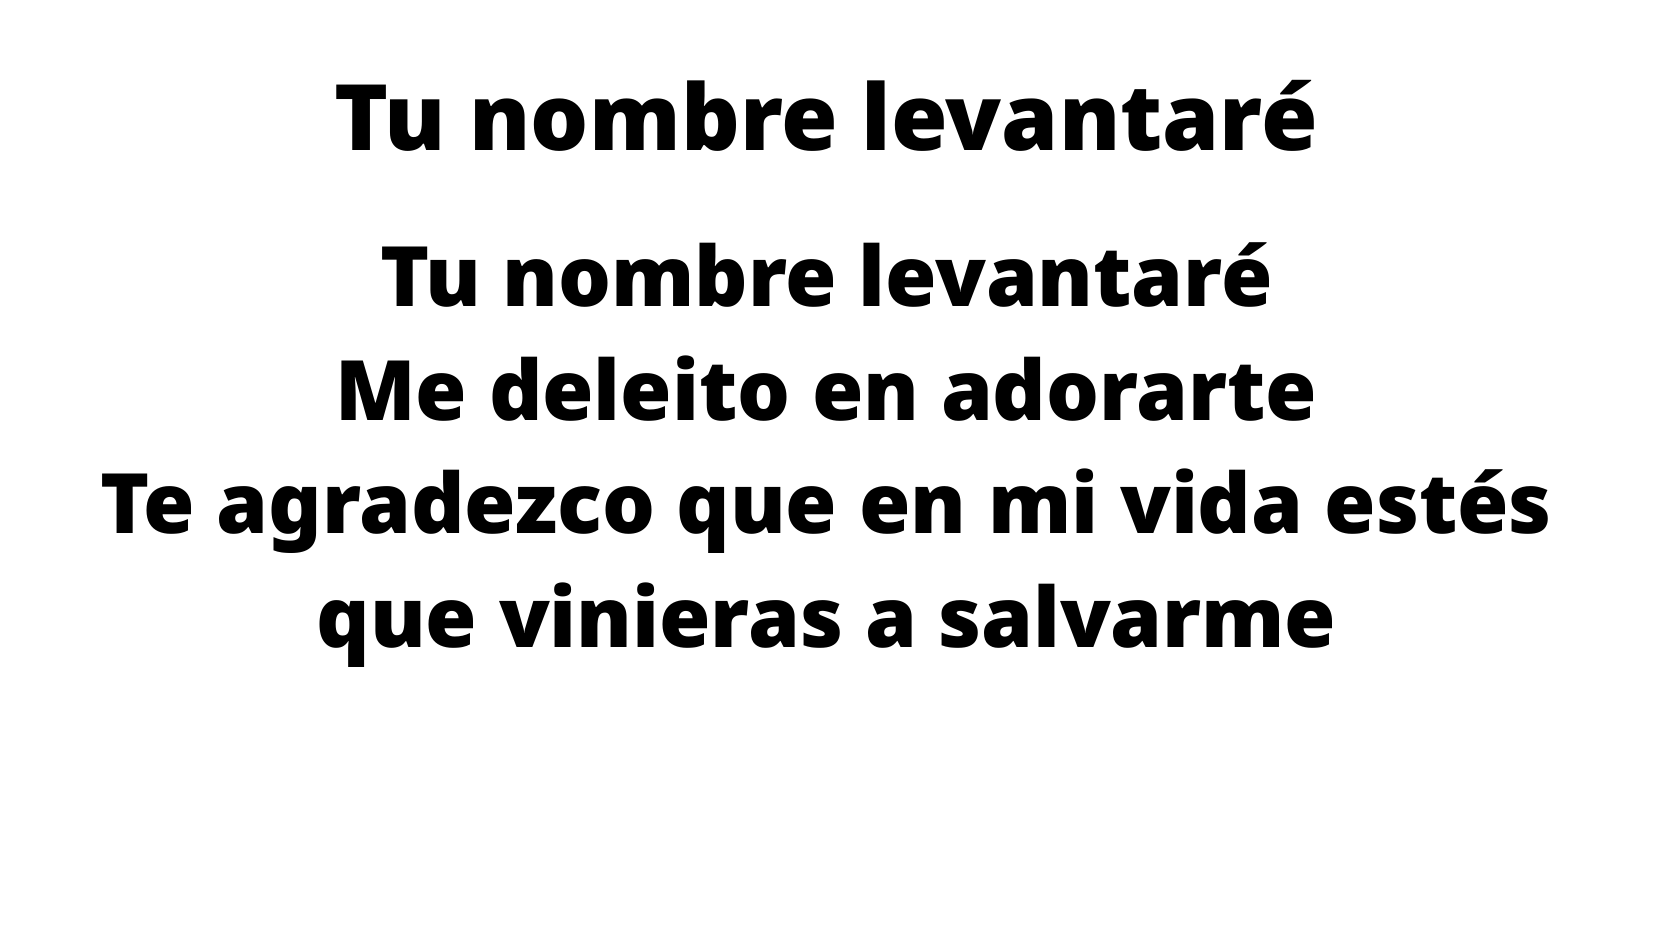

# Tu nombre levantaré
Tu nombre levantaré
Me deleito en adorarte
Te agradezco que en mi vida estés
que vinieras a salvarme